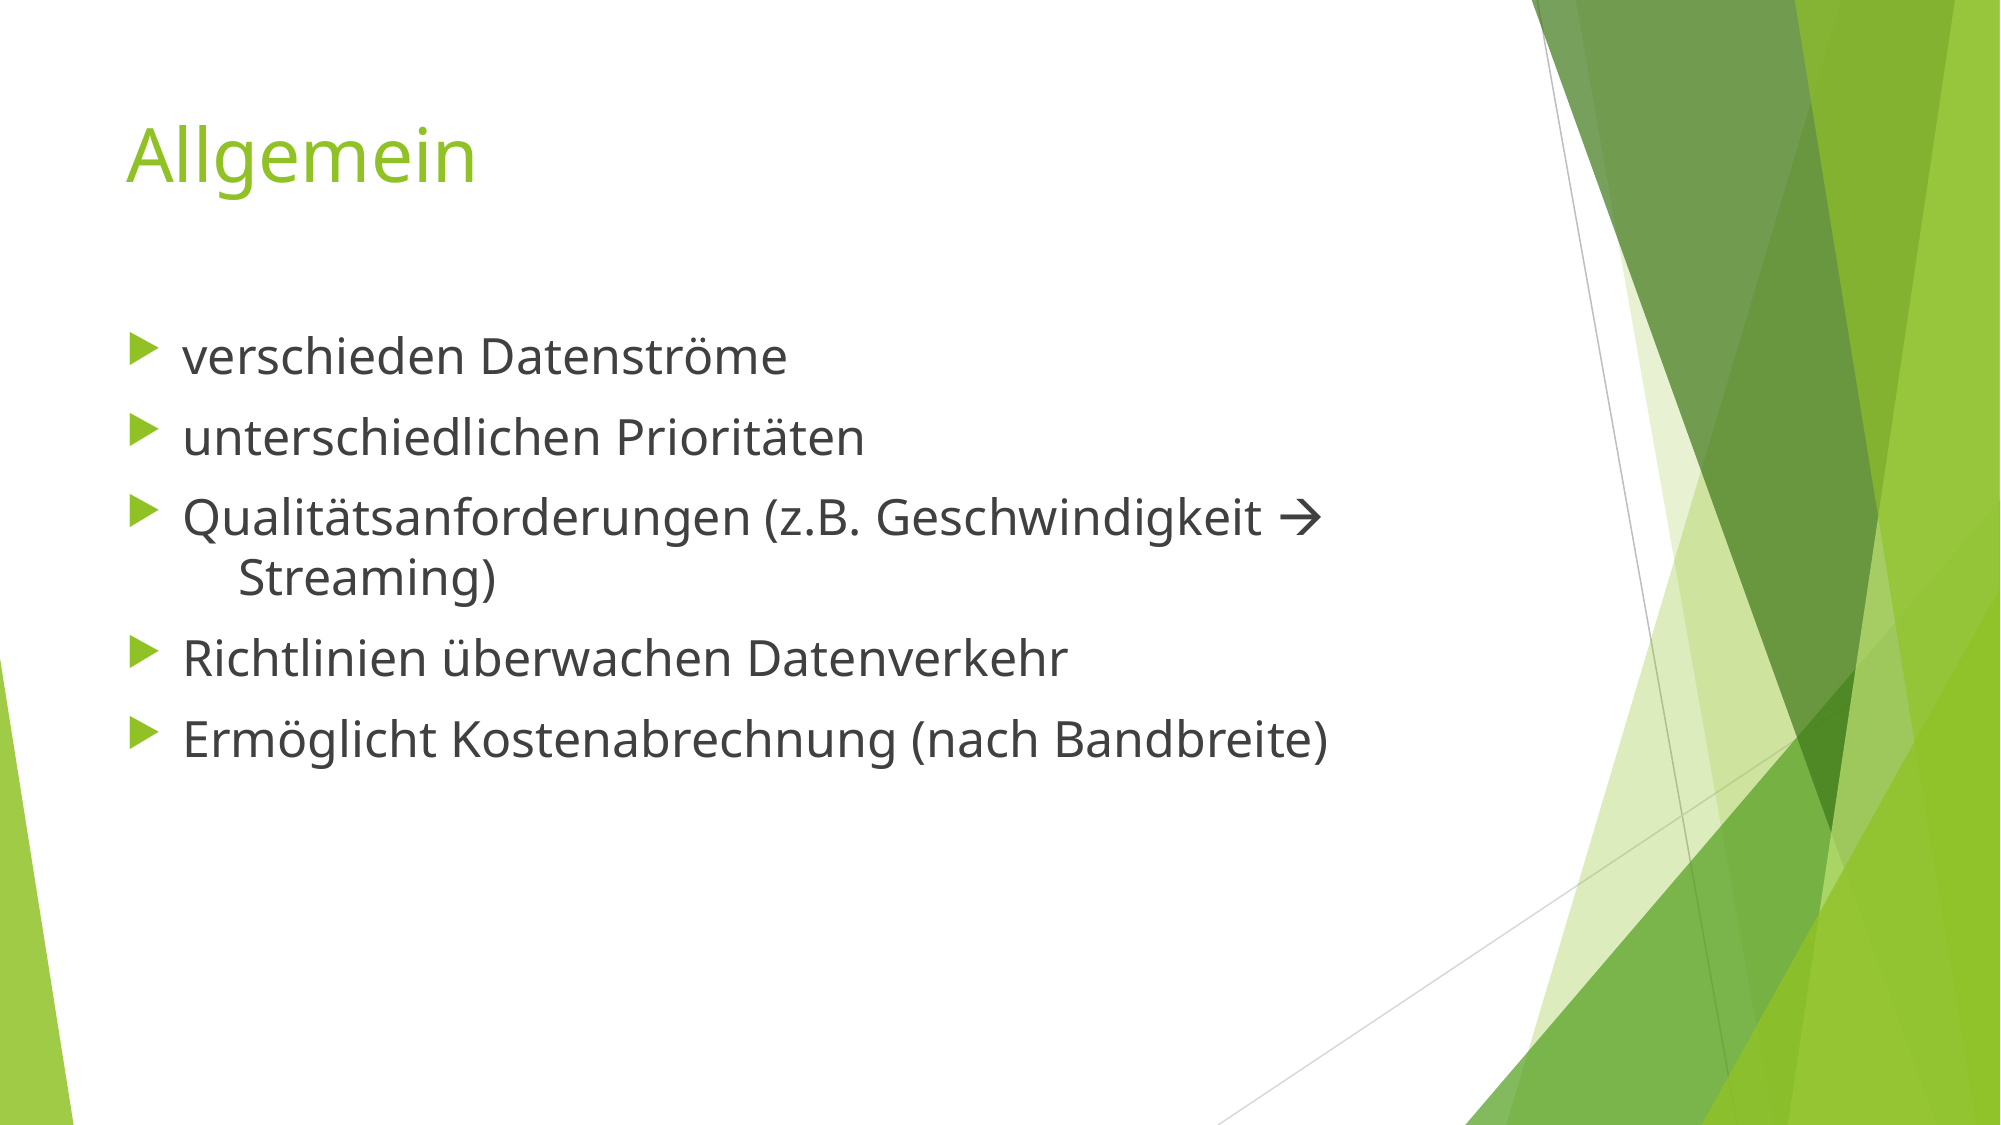

# Allgemein
verschieden Datenströme
unterschiedlichen Prioritäten
Qualitätsanforderungen (z.B. Geschwindigkeit  Streaming)
Richtlinien überwachen Datenverkehr
Ermöglicht Kostenabrechnung (nach Bandbreite)